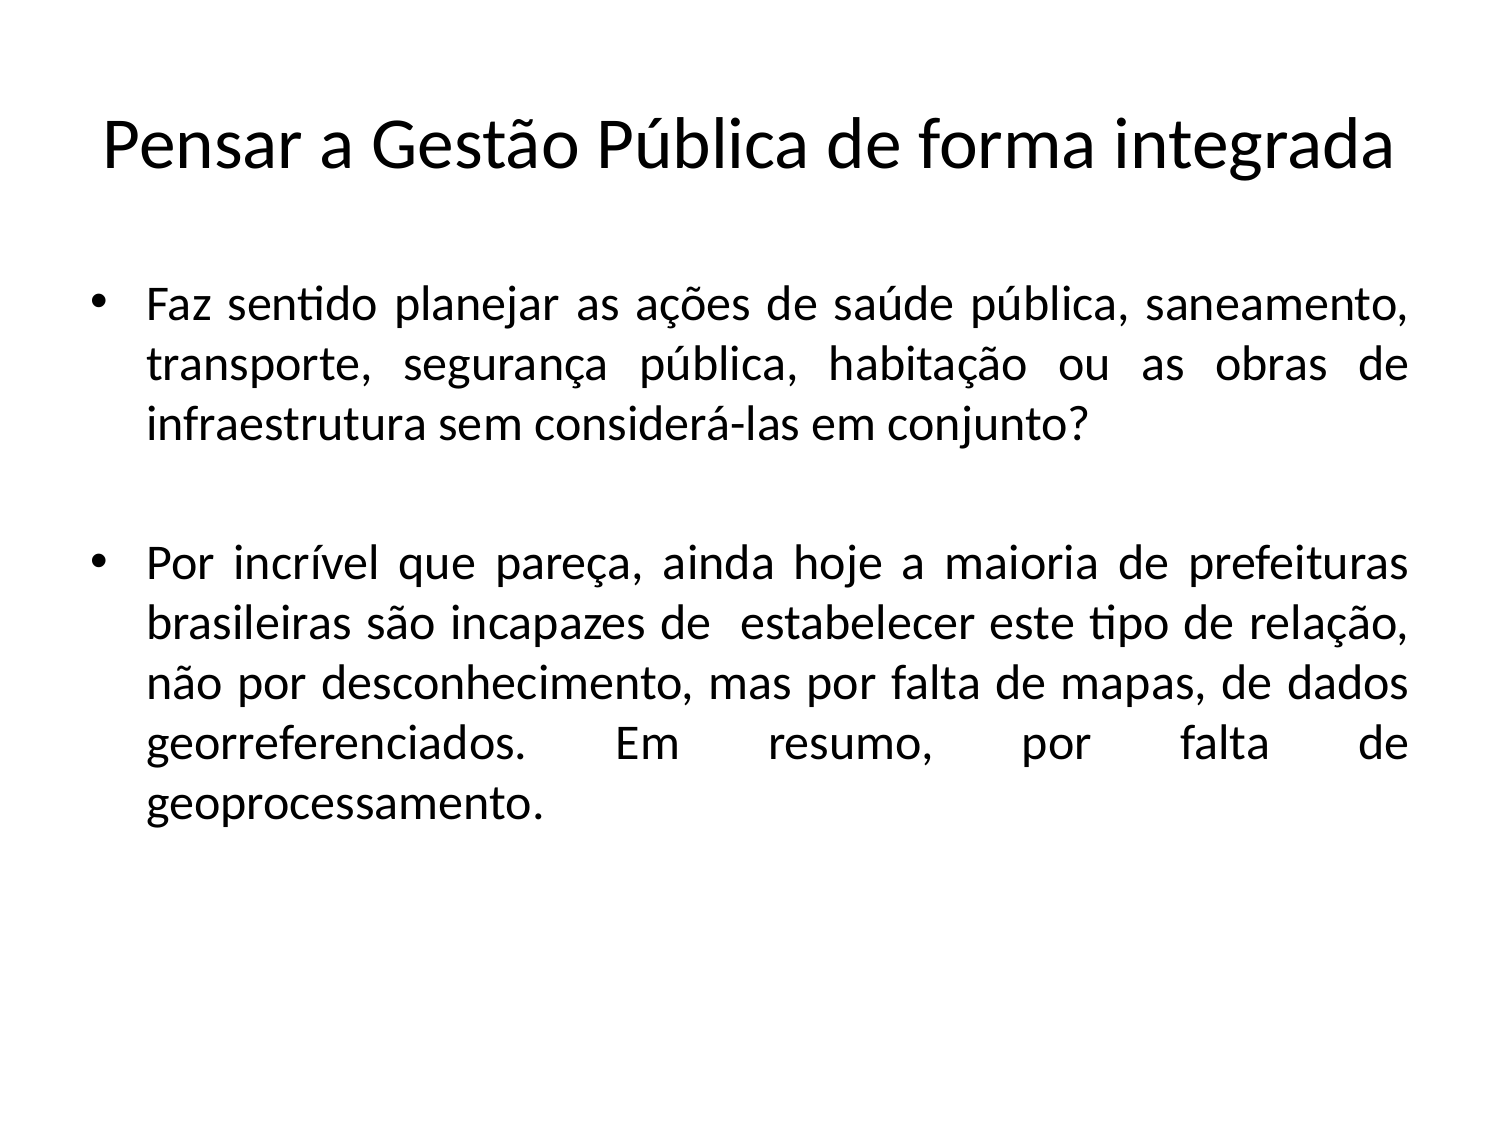

# Pensar a Gestão Pública de forma integrada
Faz sentido planejar as ações de saúde pública, saneamento, transporte, segurança pública, habitação ou as obras de infraestrutura sem considerá-las em conjunto?
Por incrível que pareça, ainda hoje a maioria de prefeituras brasileiras são incapazes de estabelecer este tipo de relação, não por desconhecimento, mas por falta de mapas, de dados georreferenciados. Em resumo, por falta de geoprocessamento.